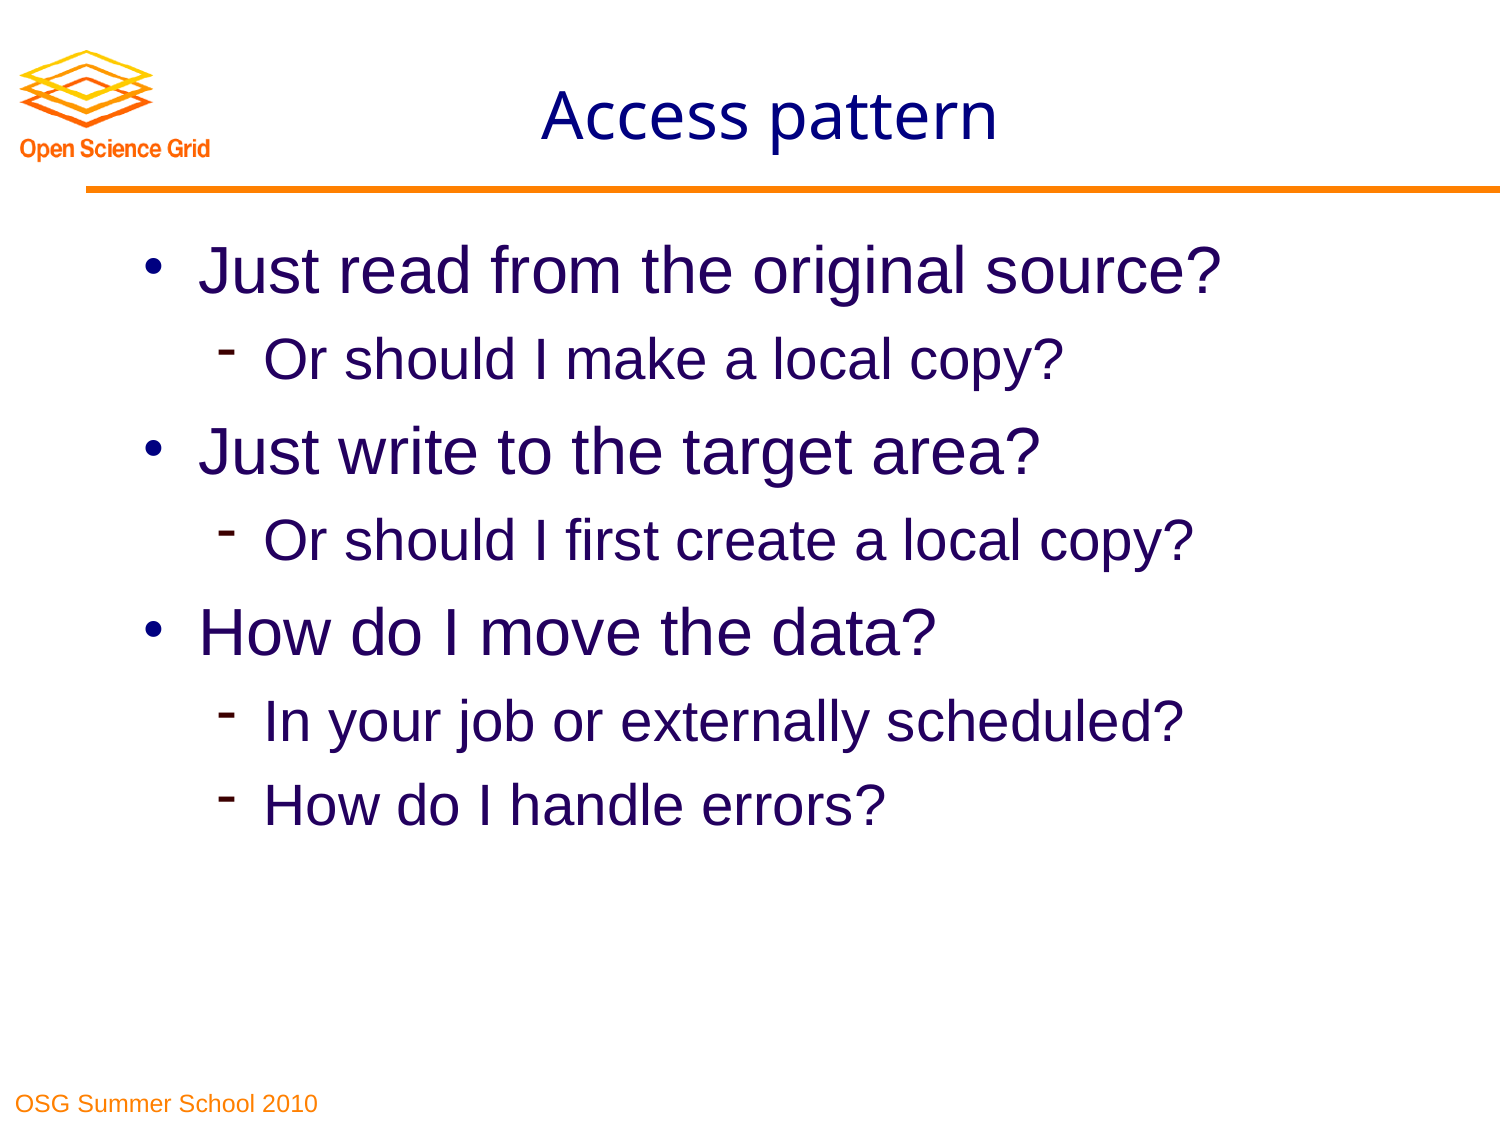

# Access pattern
Just read from the original source?
Or should I make a local copy?
Just write to the target area?
Or should I first create a local copy?
How do I move the data?
In your job or externally scheduled?
How do I handle errors?